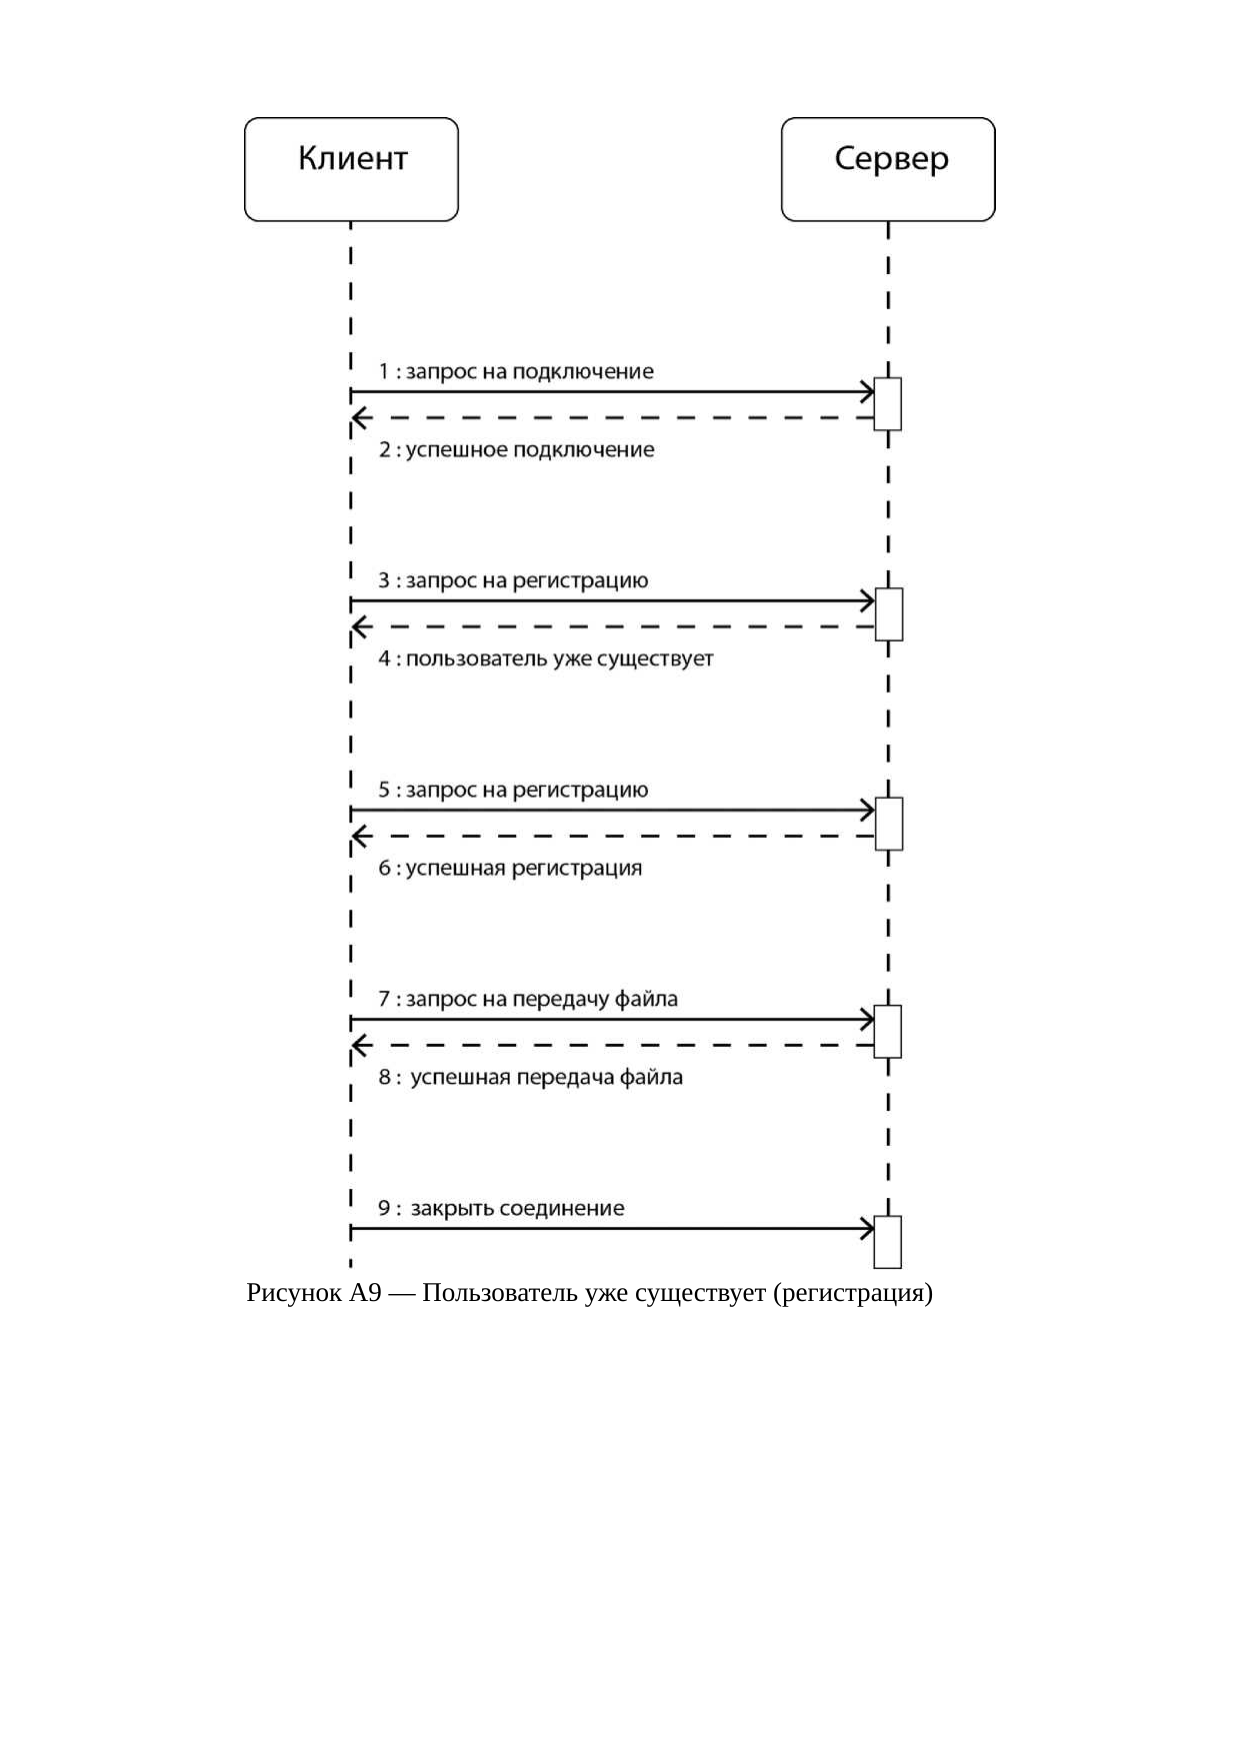

Рисунок А9 — Пользователь уже существует (регистрация)